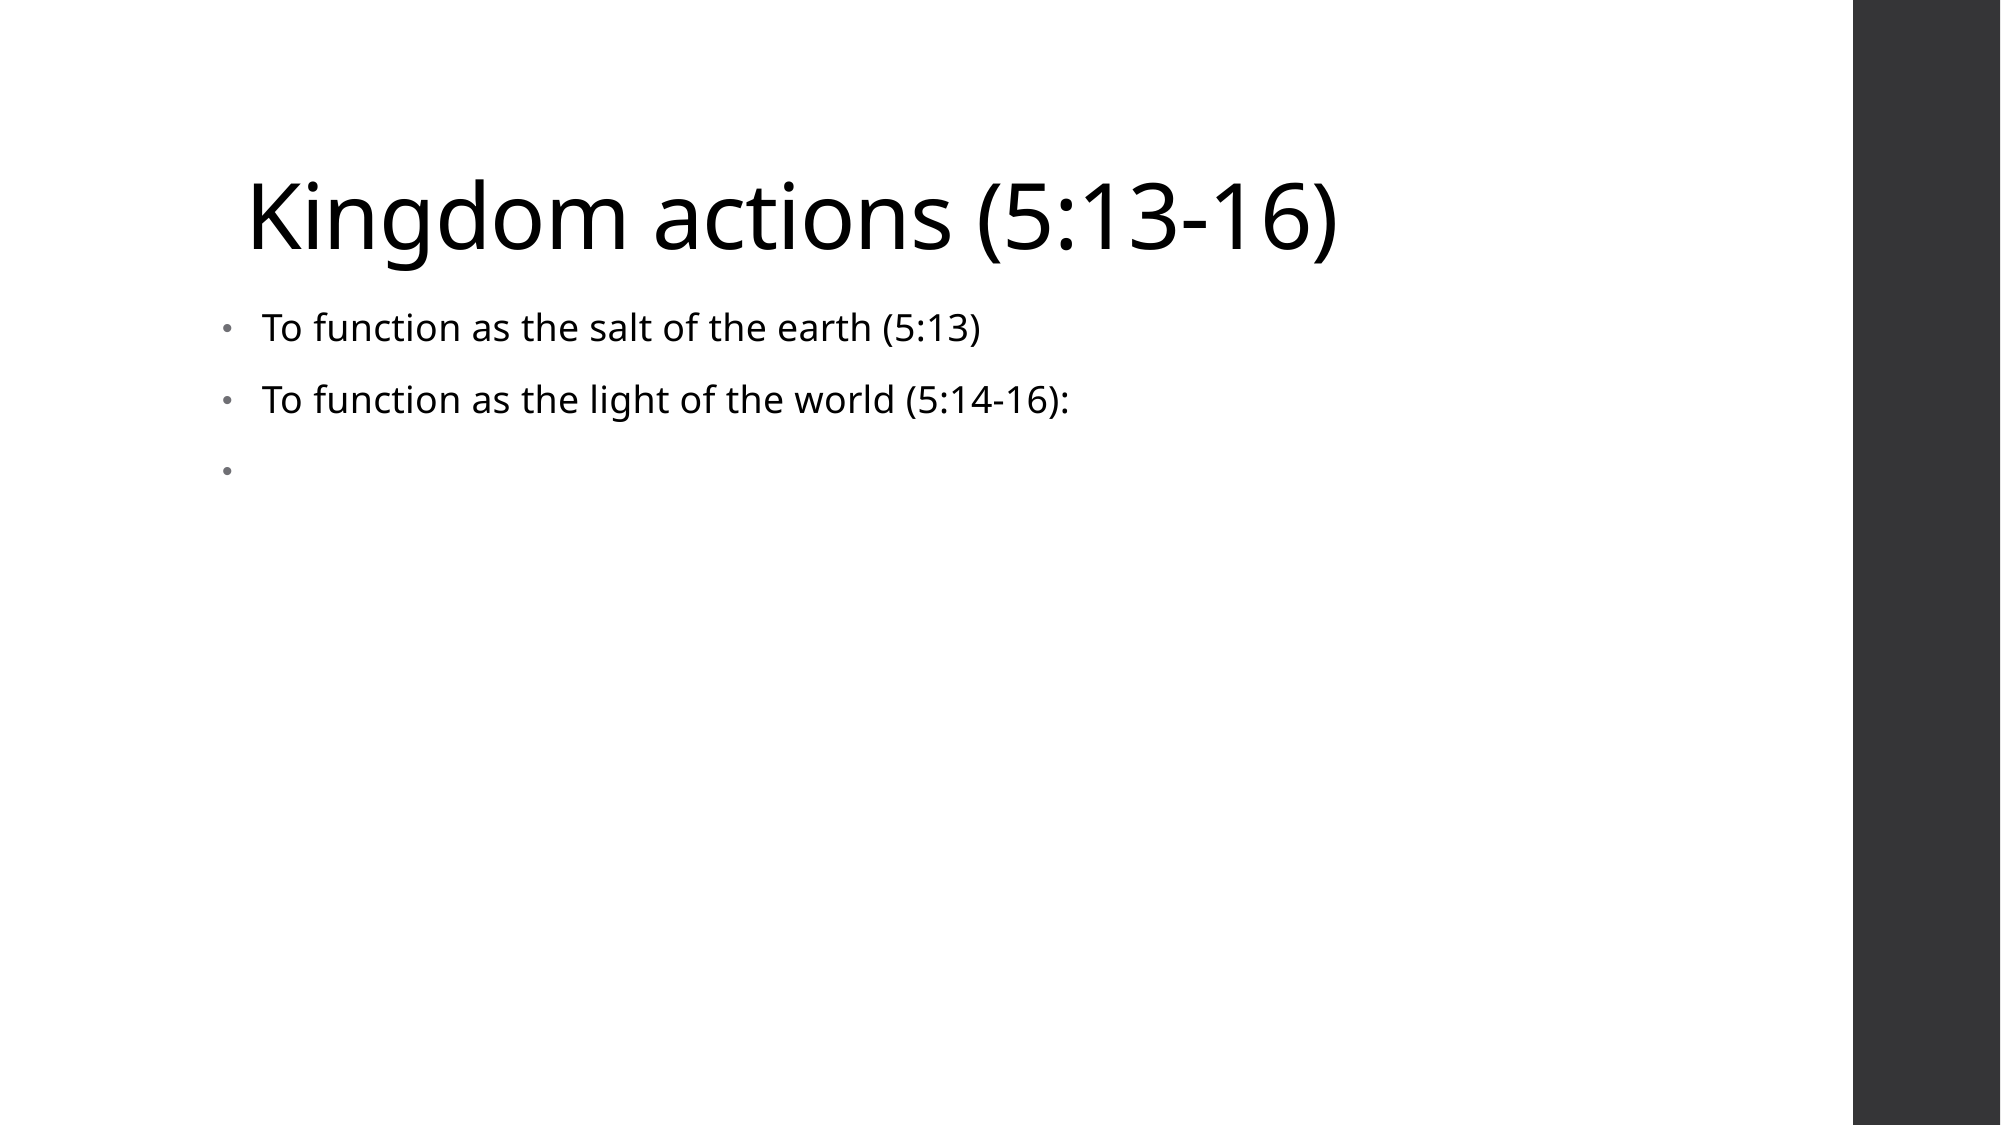

# Kingdom actions (5:13-16)
 To function as the salt of the earth (5:13)
 To function as the light of the world (5:14-16):